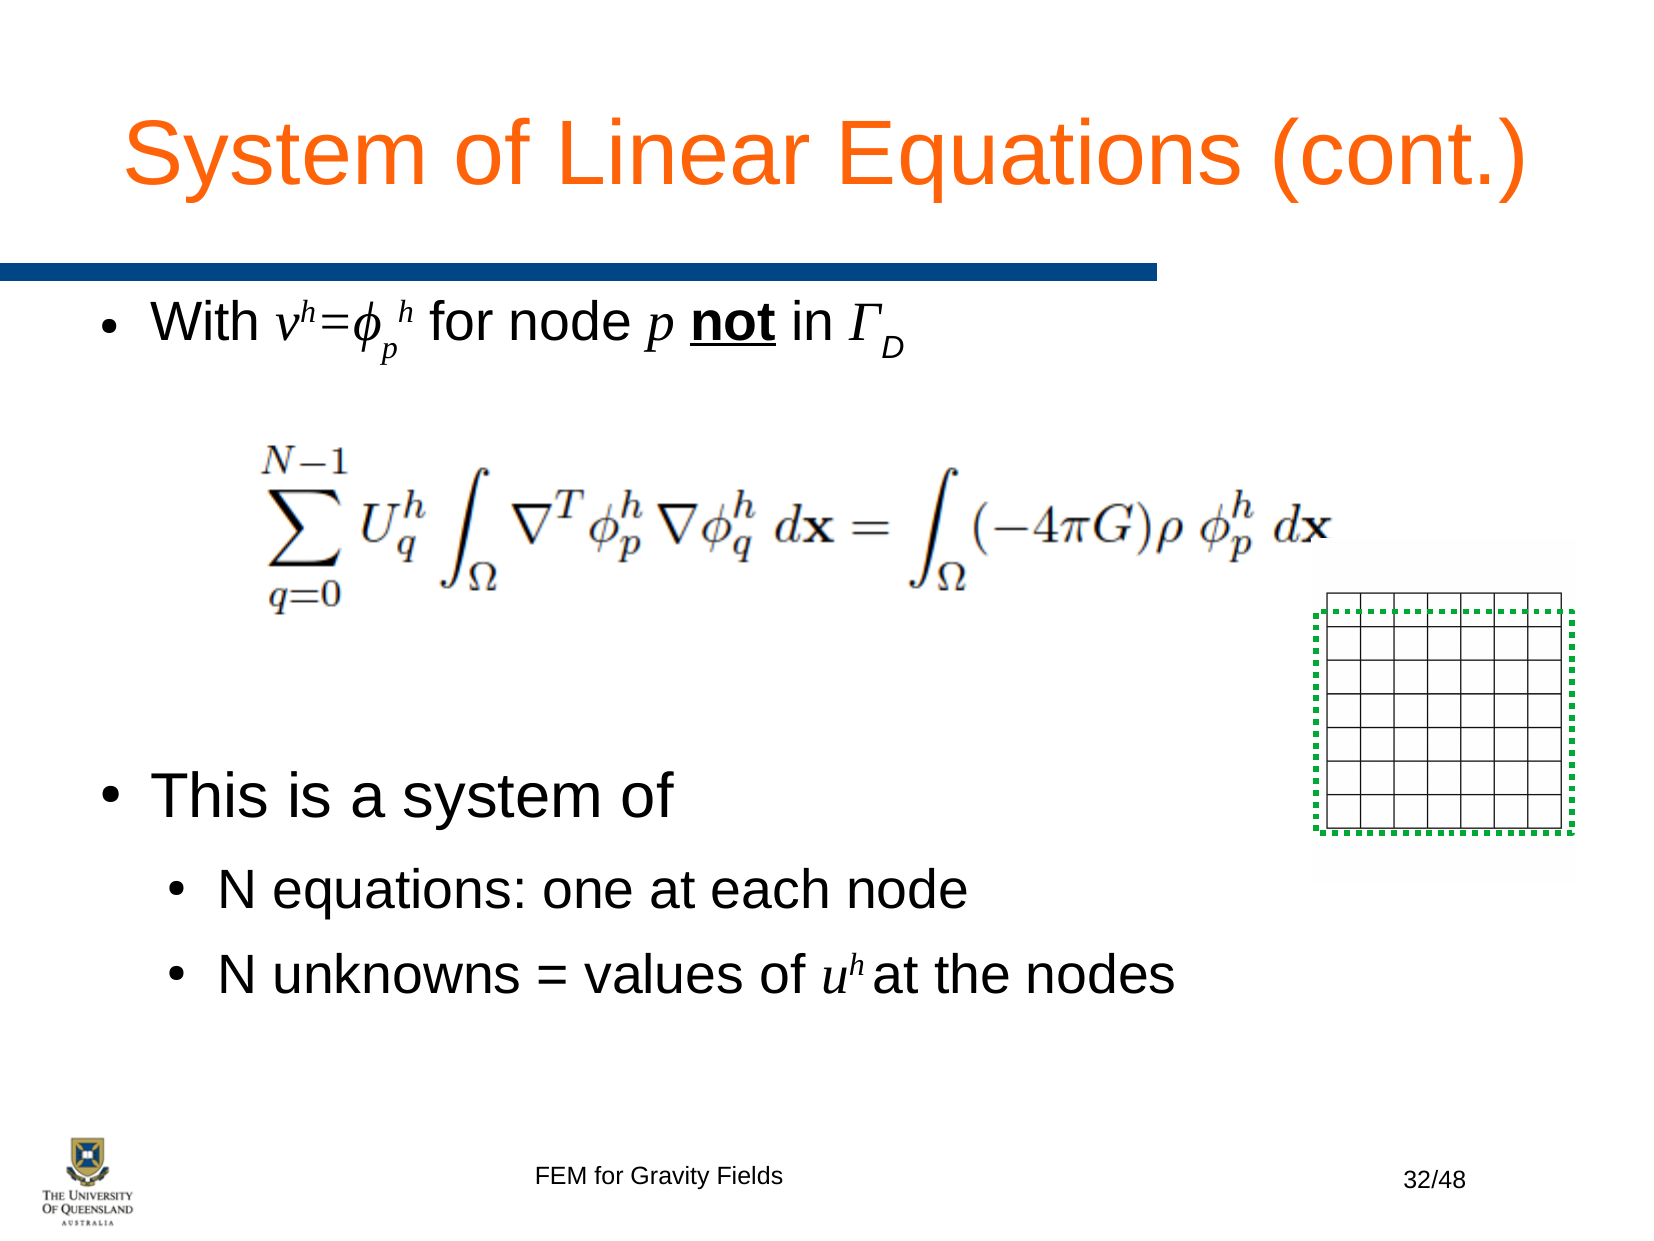

# System of Linear Equations (cont.)
With vh=ϕph for node p not in ΓD
This is a system of
N equations: one at each node
N unknowns = values of uh at the nodes